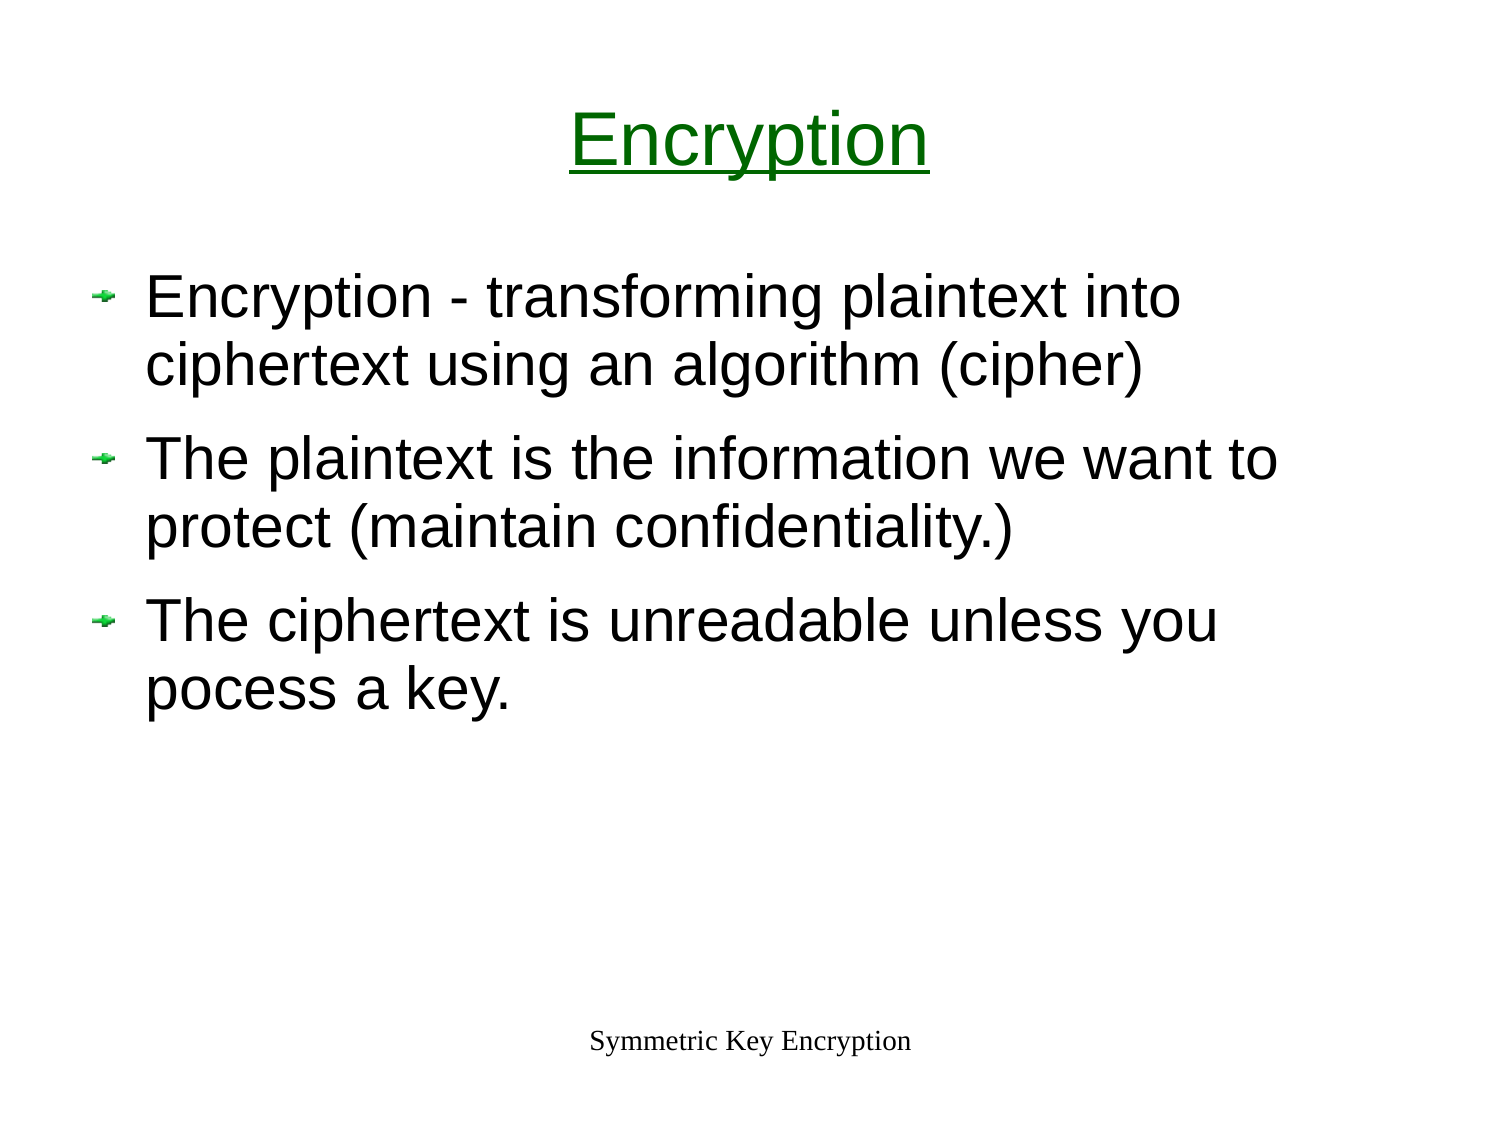

# Encryption
Encryption - transforming plaintext into ciphertext using an algorithm (cipher)
The plaintext is the information we want to protect (maintain confidentiality.)
The ciphertext is unreadable unless you pocess a key.
Symmetric Key Encryption